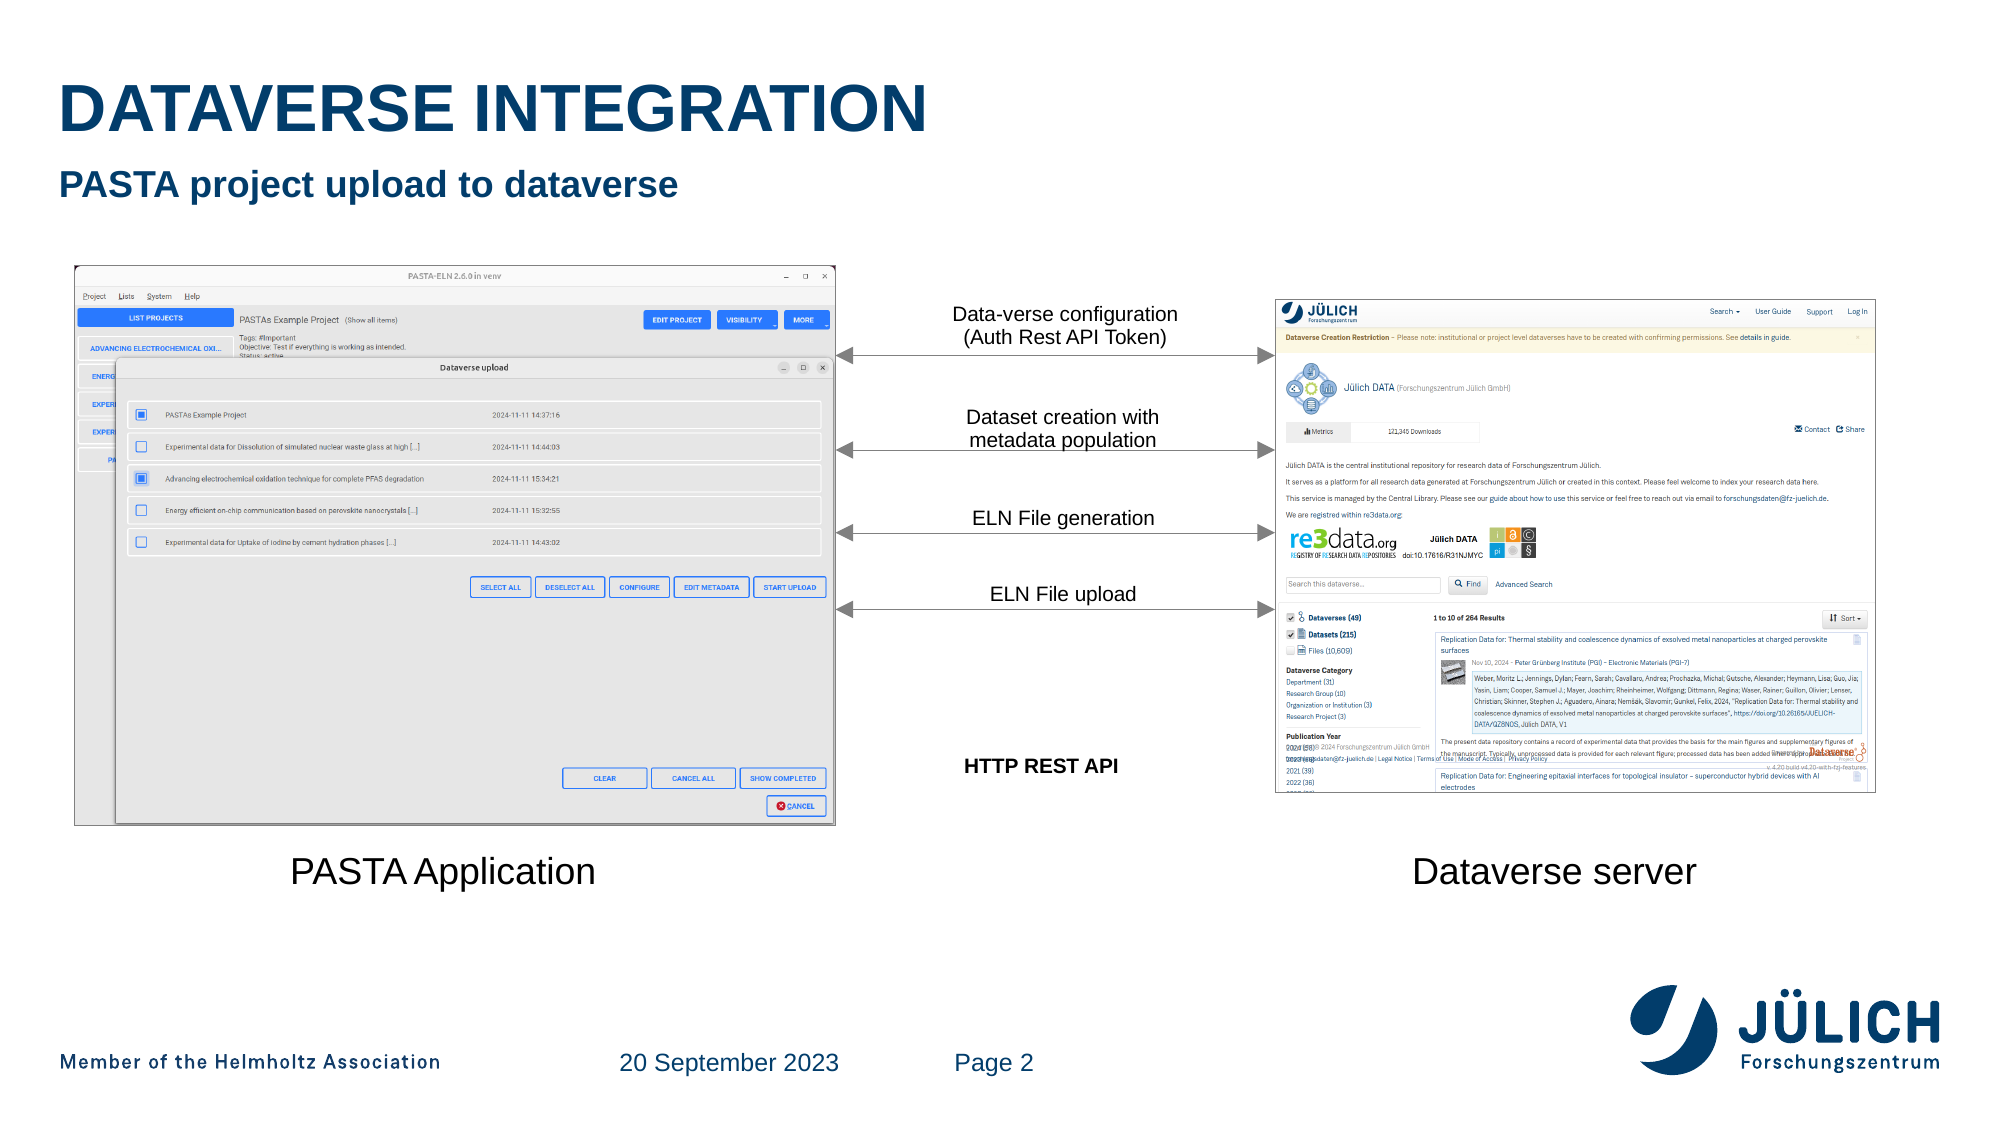

# Dataverse integration
PASTA project upload to dataverse
Data-verse configuration (Auth Rest API Token)
Dataset creation with metadata population
ELN File generation
ELN File upload
HTTP REST API
PASTA Application
Dataverse server
20 September 2023
Page